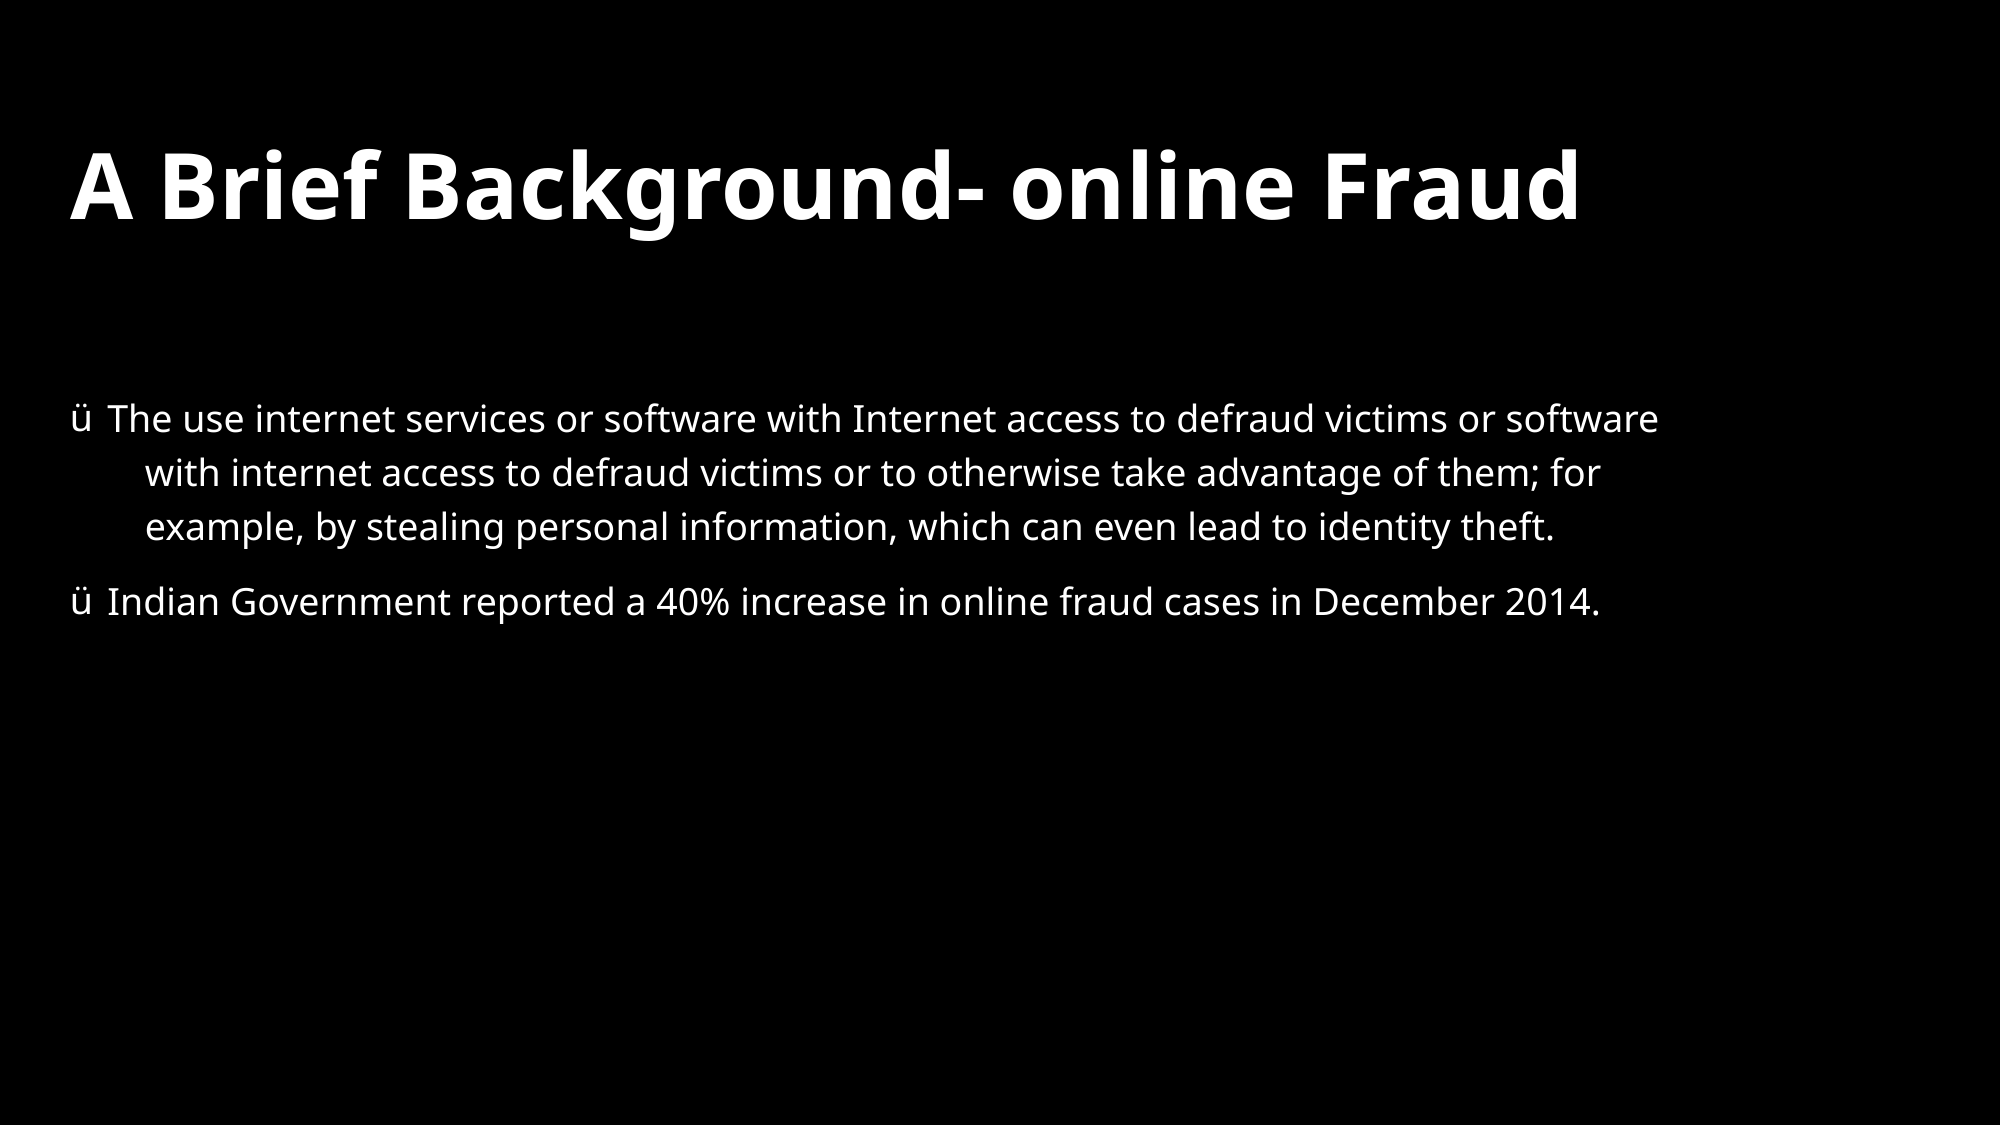

# A Brief Background- online Fraud
The use internet services or software with Internet access to defraud victims or software with internet access to defraud victims or to otherwise take advantage of them; for example, by stealing personal information, which can even lead to identity theft.
Indian Government reported a 40% increase in online fraud cases in December 2014.